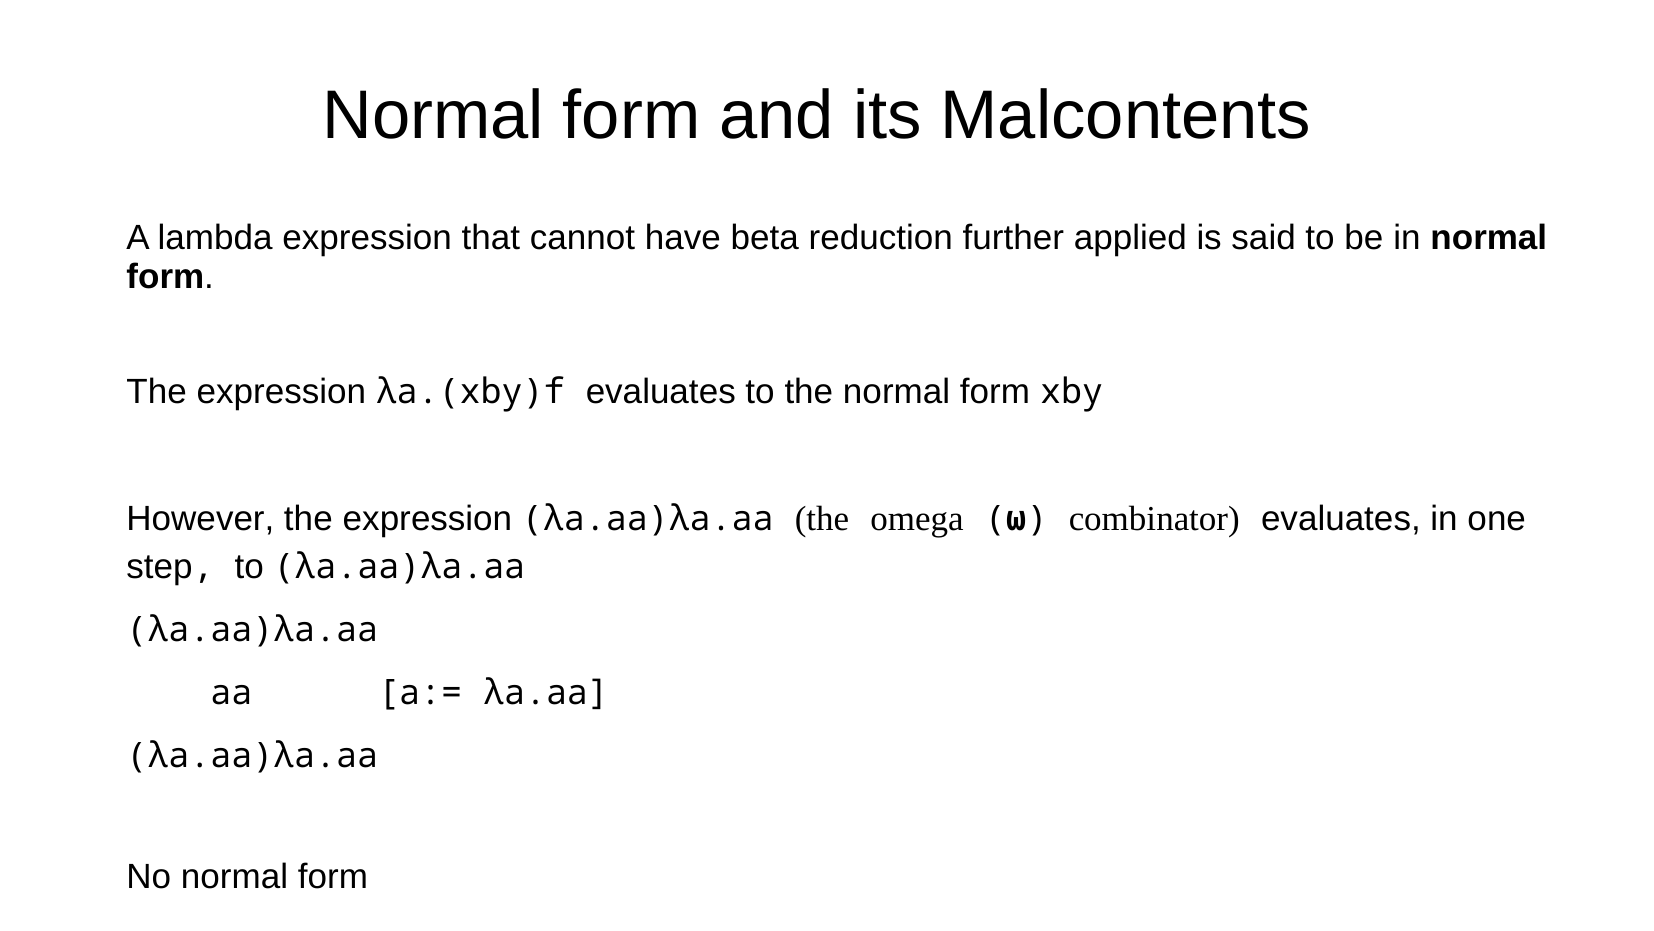

# Normal form and its Malcontents
A lambda expression that cannot have beta reduction further applied is said to be in normal form.
The expression λa.(xby)f evaluates to the normal form xby
However, the expression (λa.aa)λa.aa (the omega (ω) combinator) evaluates, in one step, to (λa.aa)λa.aa
(λa.aa)λa.aa
 aa [a:= λa.aa]
(λa.aa)λa.aa
No normal form